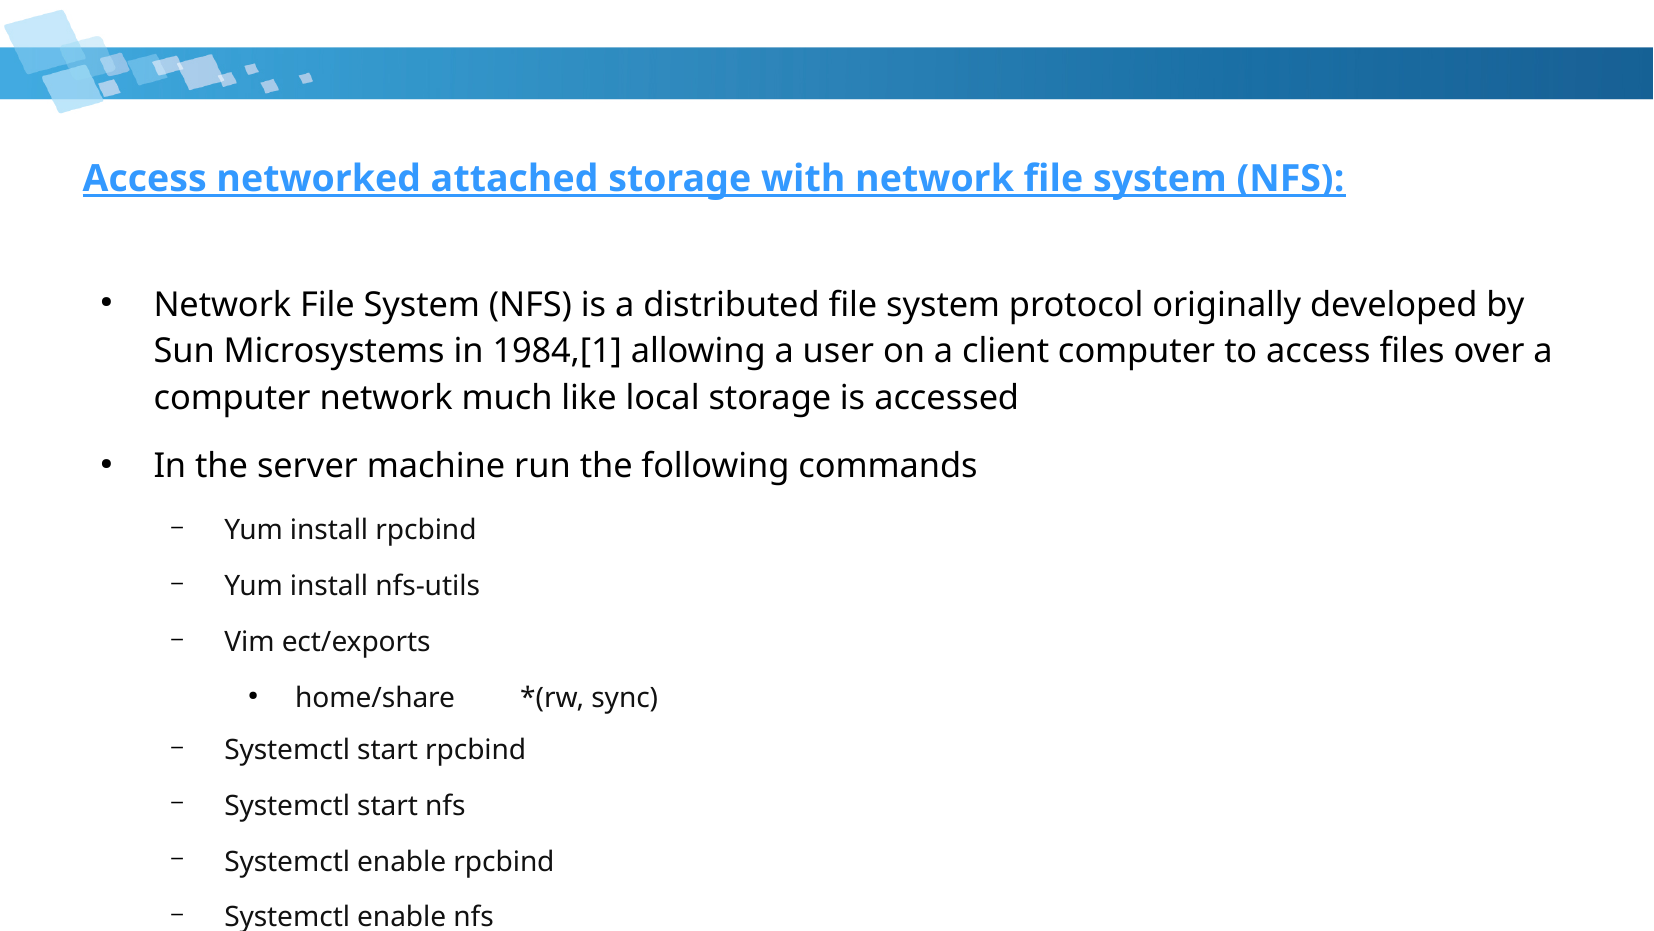

# Access networked attached storage with network file system (NFS):
Network File System (NFS) is a distributed file system protocol originally developed by Sun Microsystems in 1984,[1] allowing a user on a client computer to access files over a computer network much like local storage is accessed
In the server machine run the following commands
Yum install rpcbind
Yum install nfs-utils
Vim ect/exports
home/share	*(rw, sync)
Systemctl start rpcbind
Systemctl start nfs
Systemctl enable rpcbind
Systemctl enable nfs